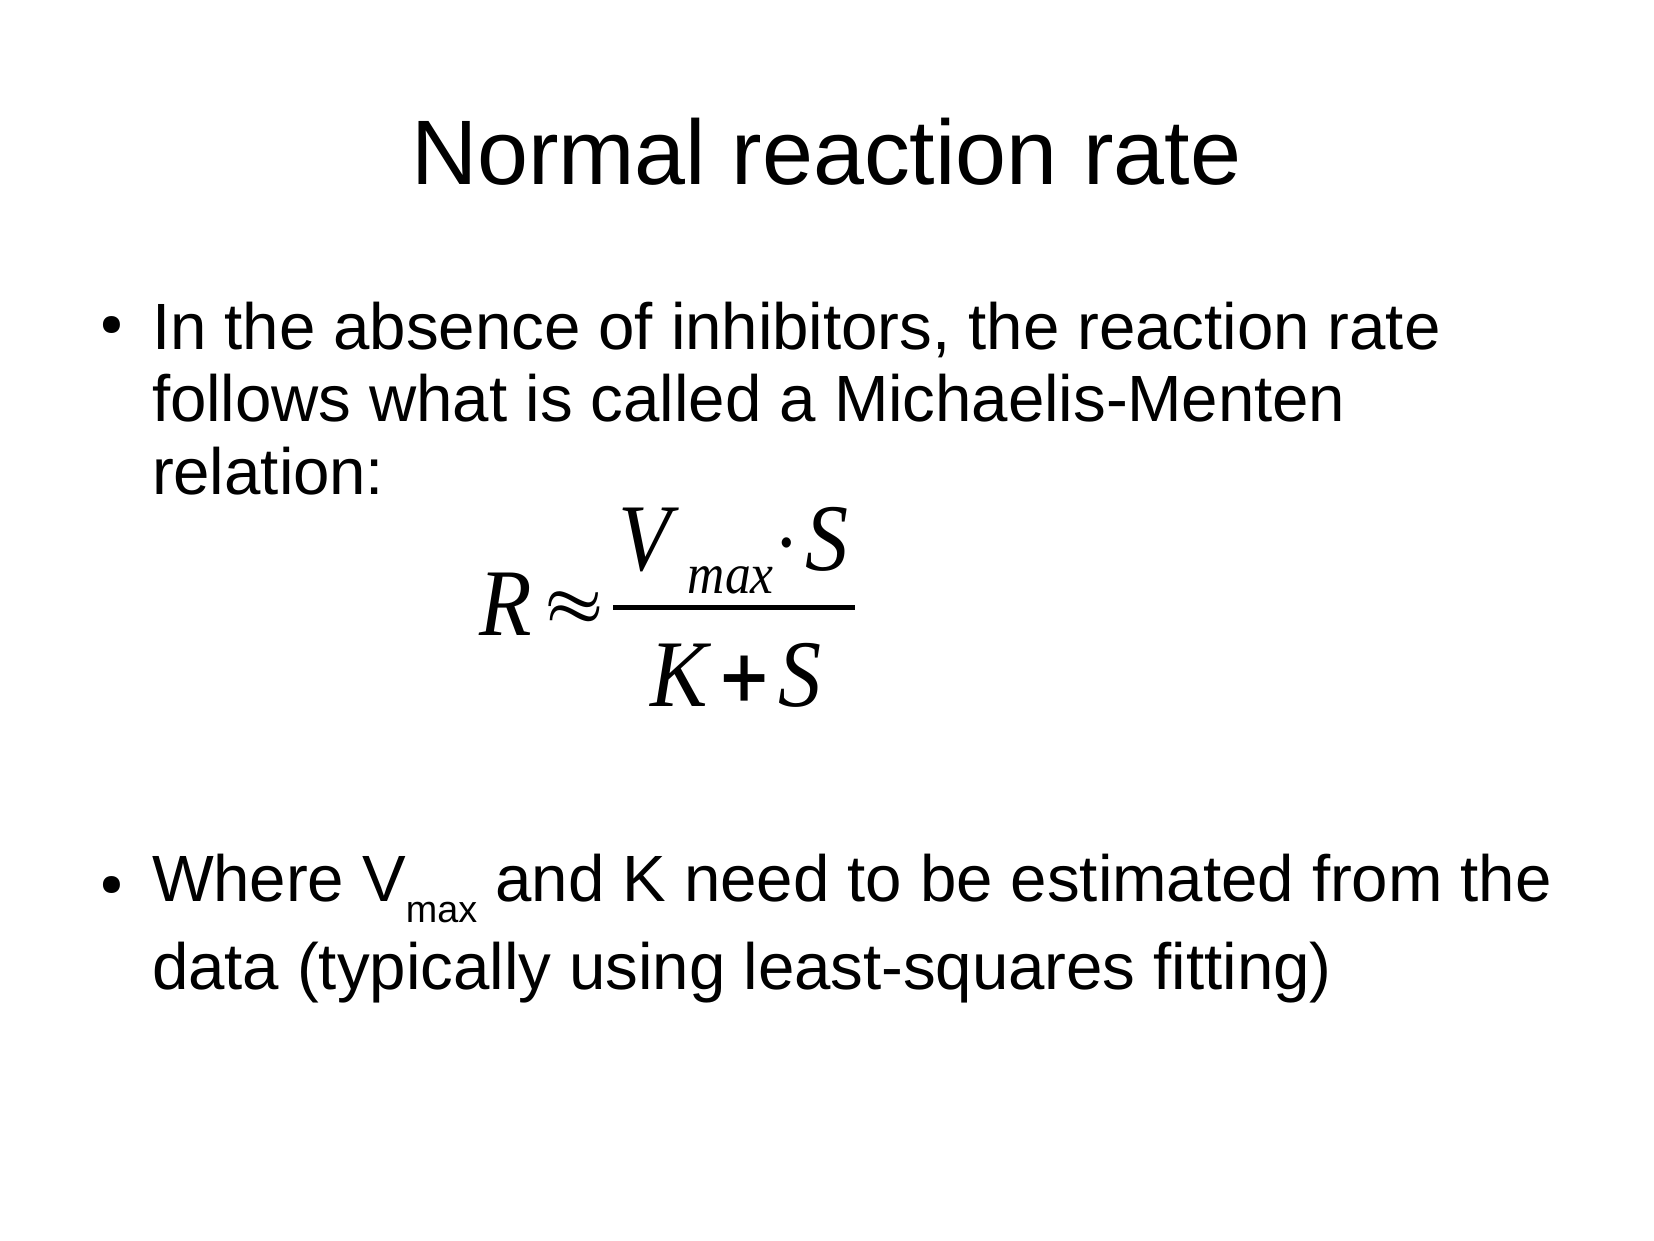

# Normal reaction rate
In the absence of inhibitors, the reaction rate follows what is called a Michaelis-Menten relation:
Where Vmax and K need to be estimated from the data (typically using least-squares fitting)